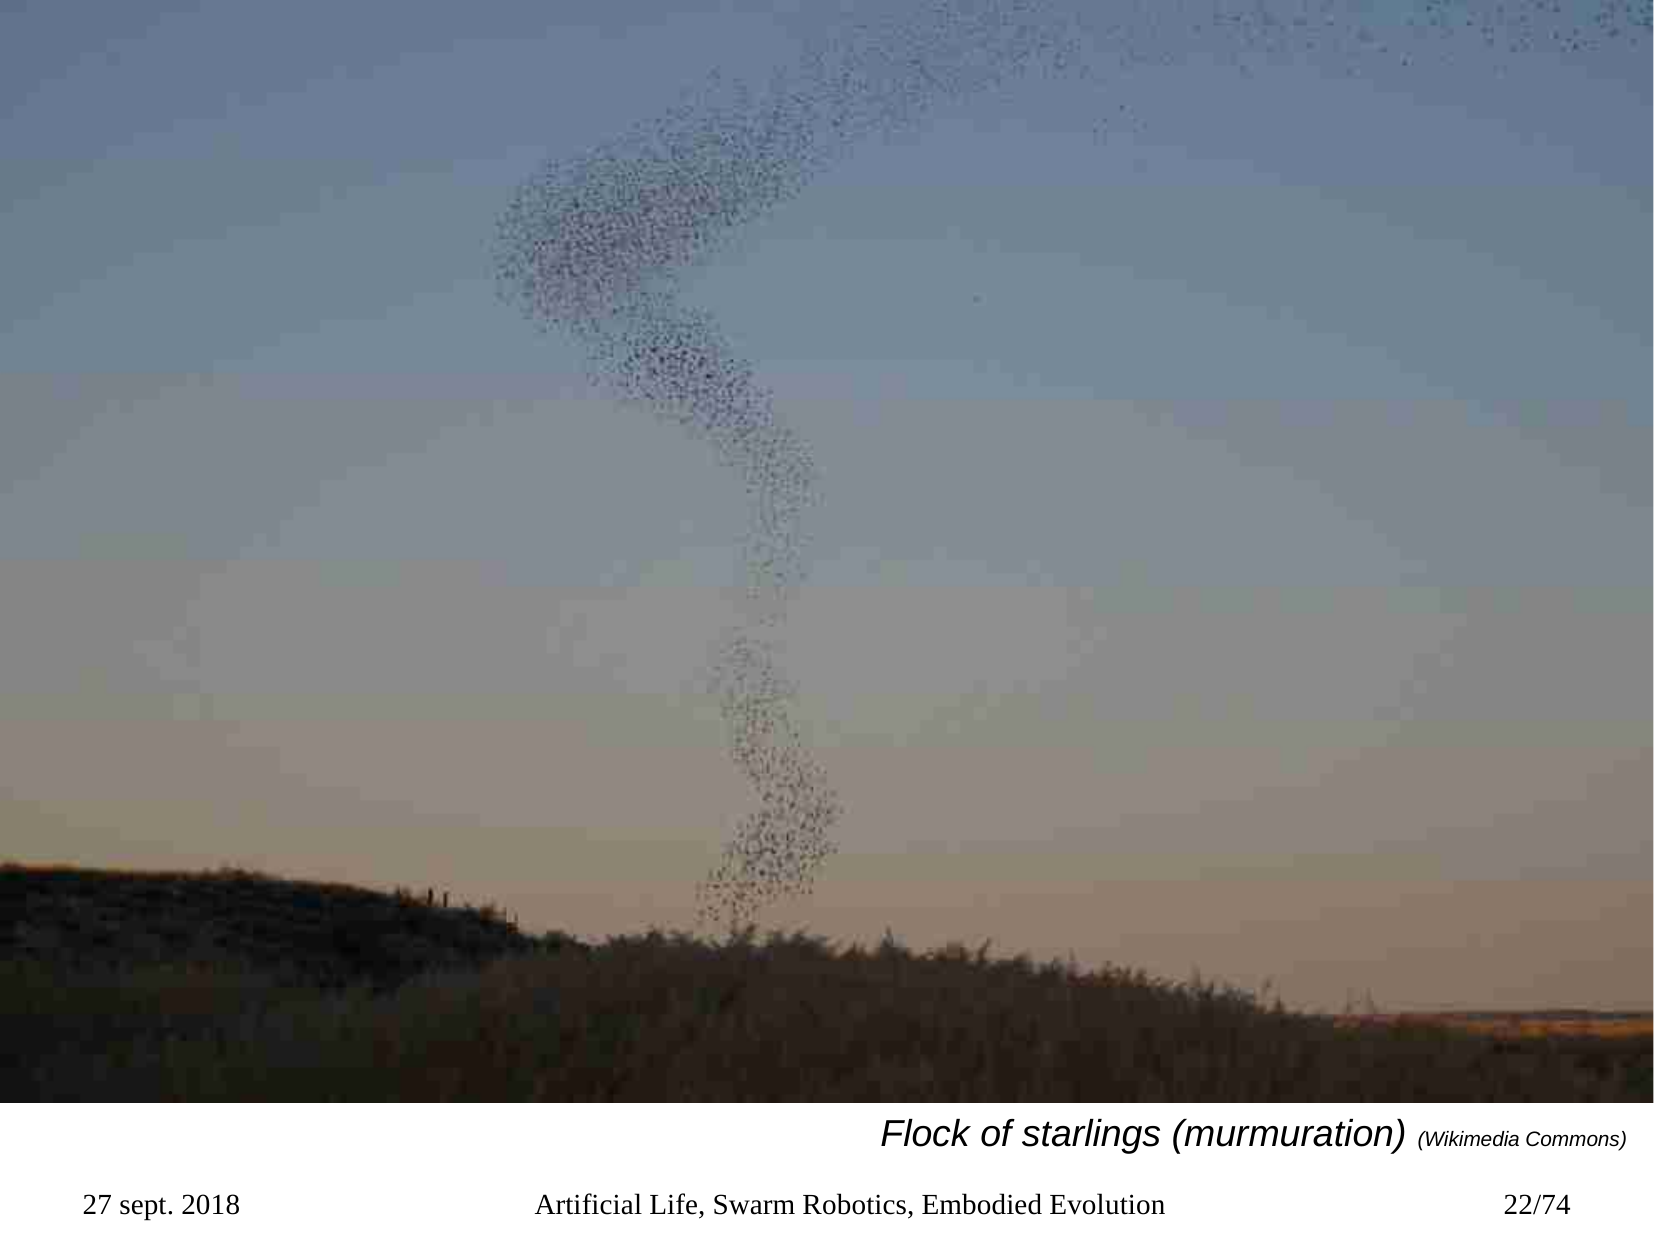

Flock of starlings (murmuration) (Wikimedia Commons)
27 sept. 2018
Artificial Life, Swarm Robotics, Embodied Evolution
22